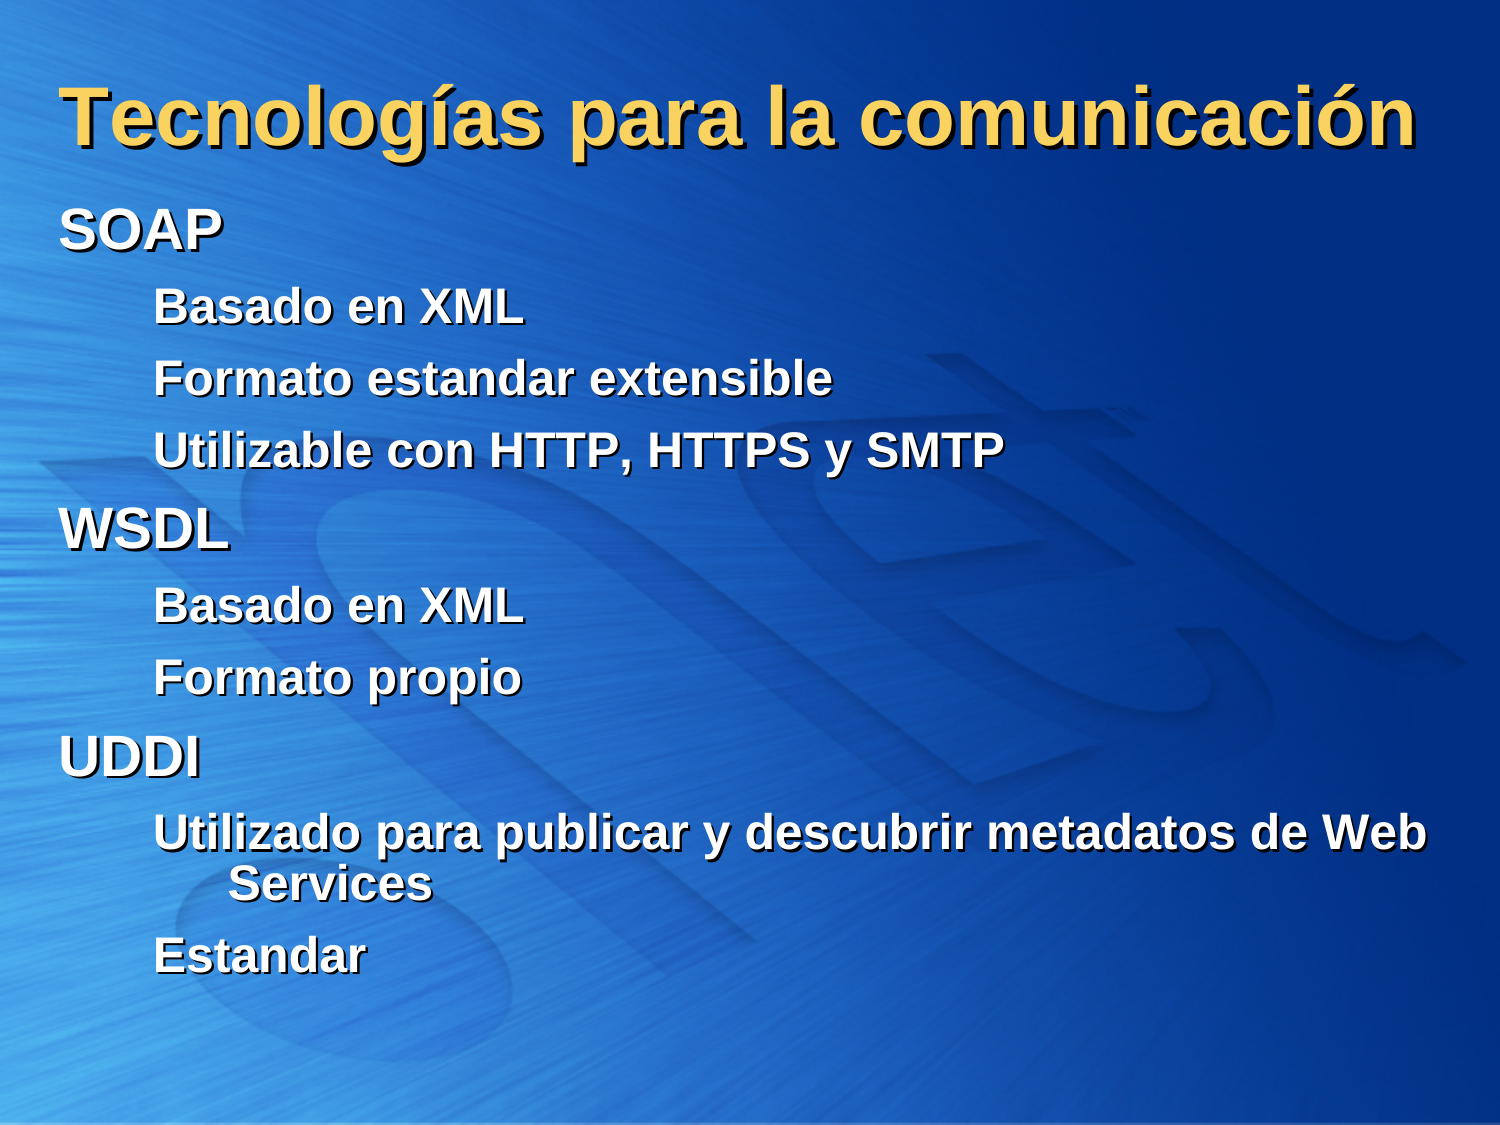

# Tecnologías para la comunicación
SOAP
Basado en XML
Formato estandar extensible
Utilizable con HTTP, HTTPS y SMTP
WSDL
Basado en XML
Formato propio
UDDI
Utilizado para publicar y descubrir metadatos de Web Services
Estandar